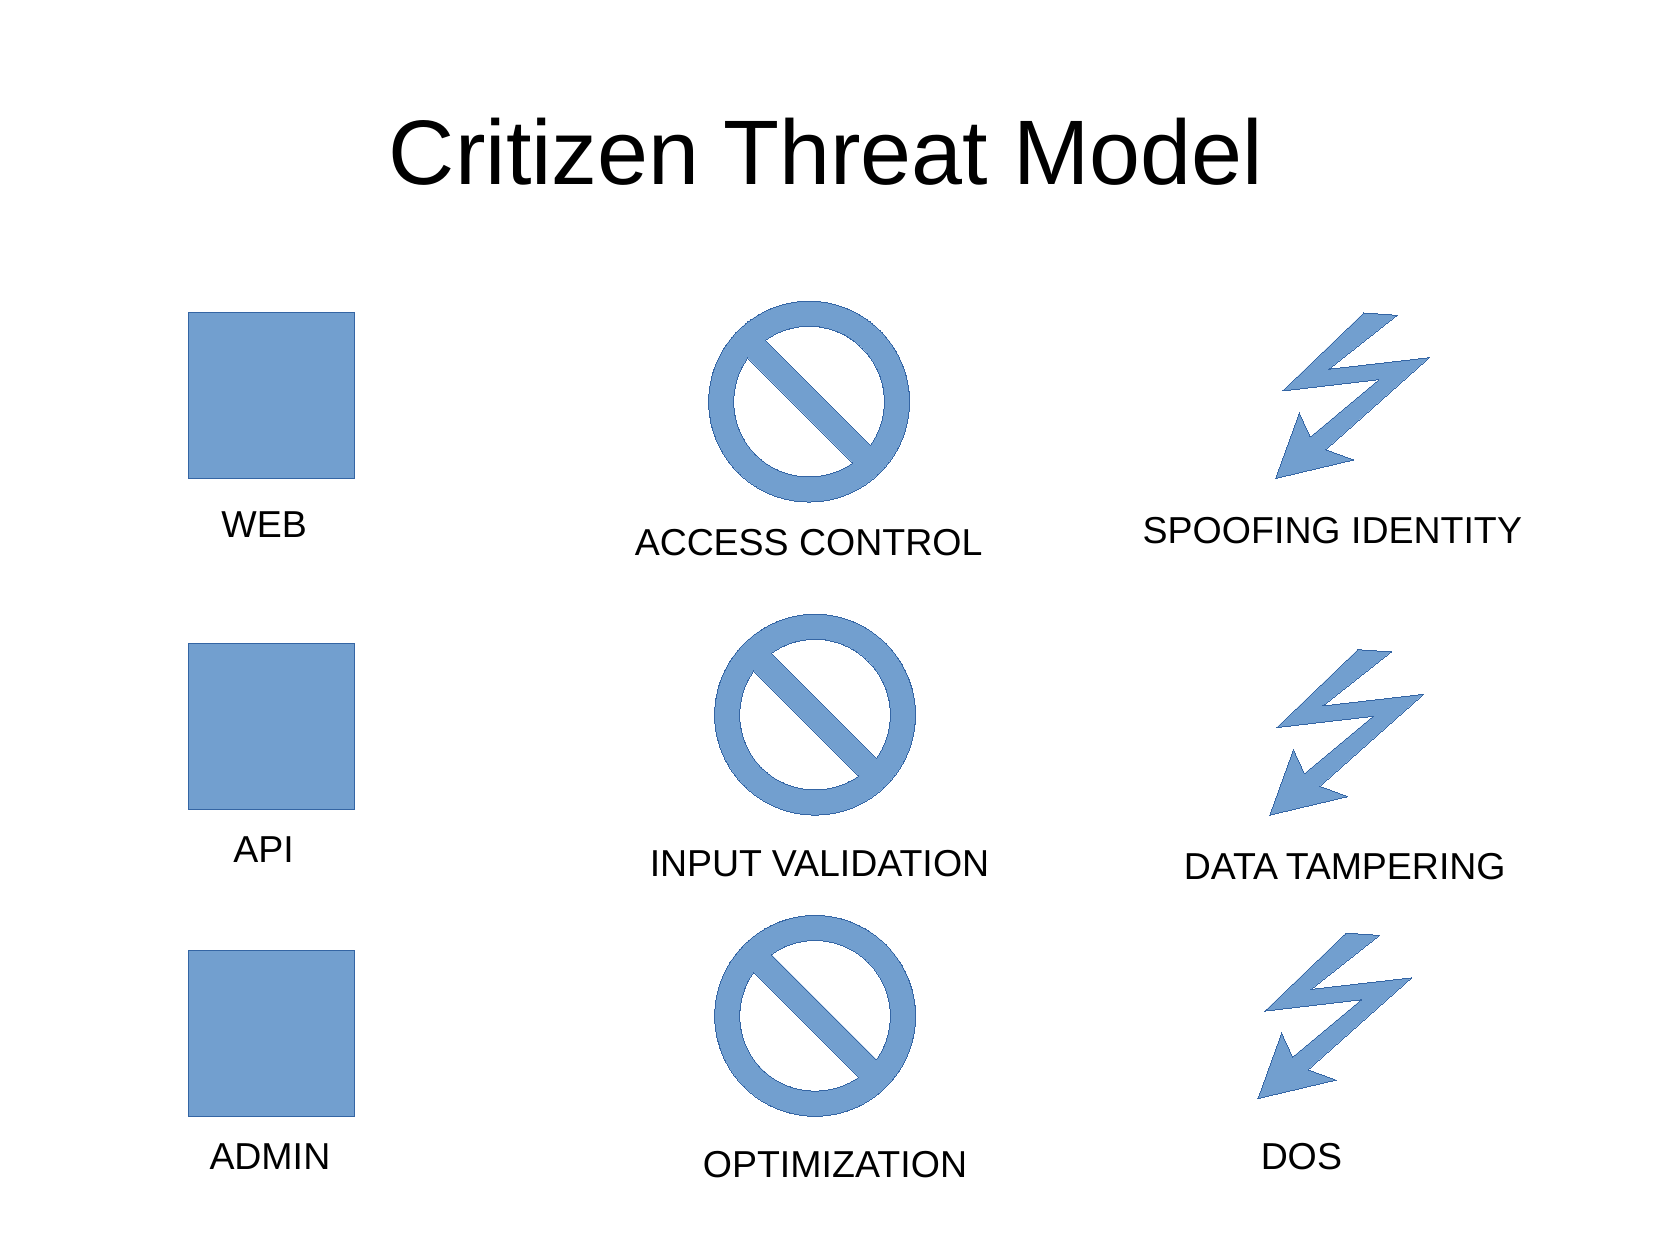

# Critizen Threat Model
WEB
SPOOFING IDENTITY
ACCESS CONTROL
API
INPUT VALIDATION
DATA TAMPERING
ADMIN
DOS
OPTIMIZATION